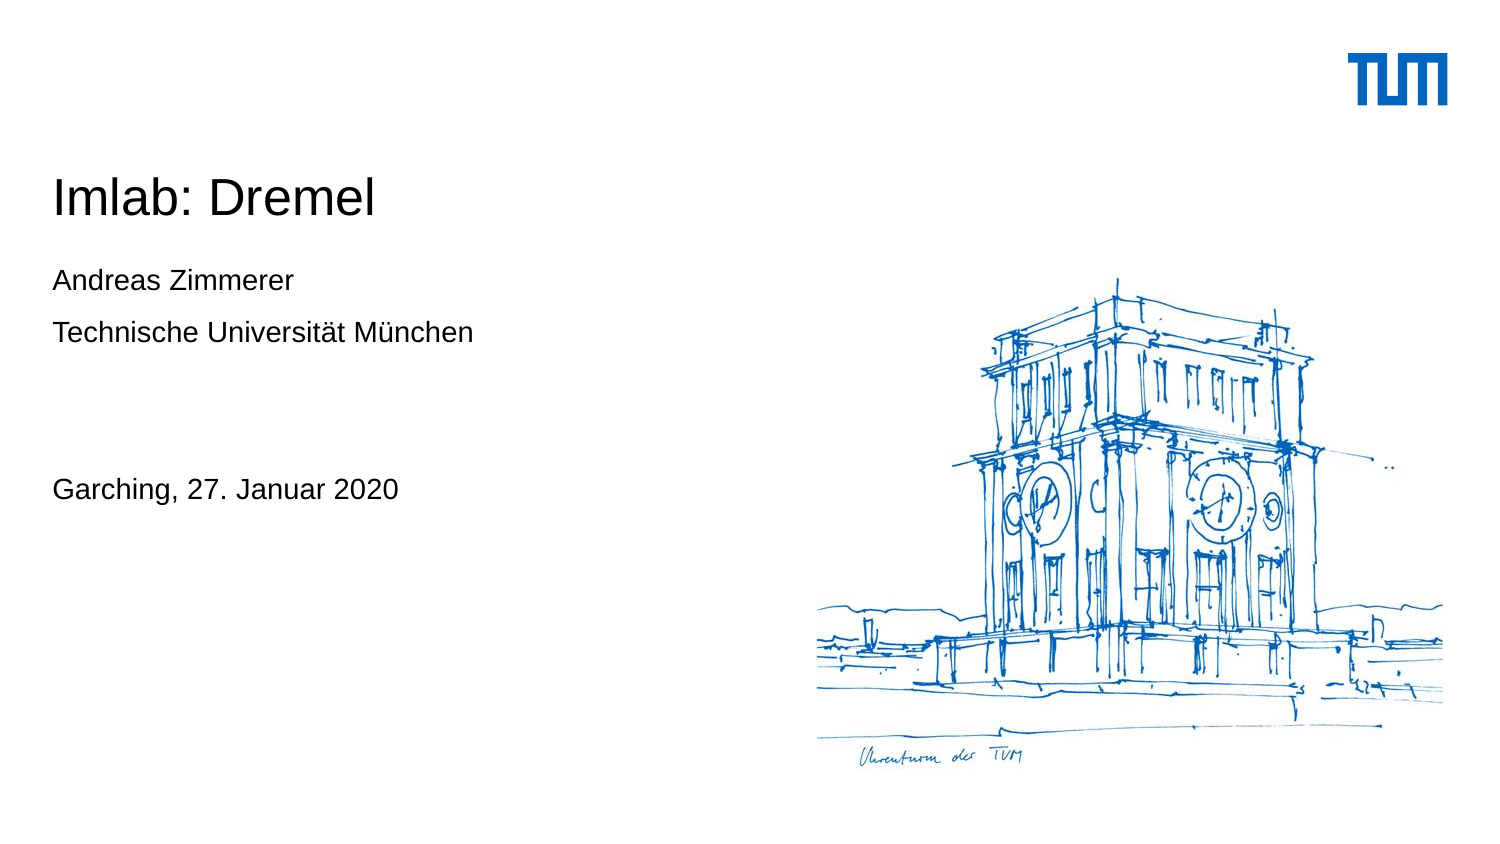

# Imlab: Dremel
Andreas Zimmerer
Technische Universität München
Garching, 27. Januar 2020